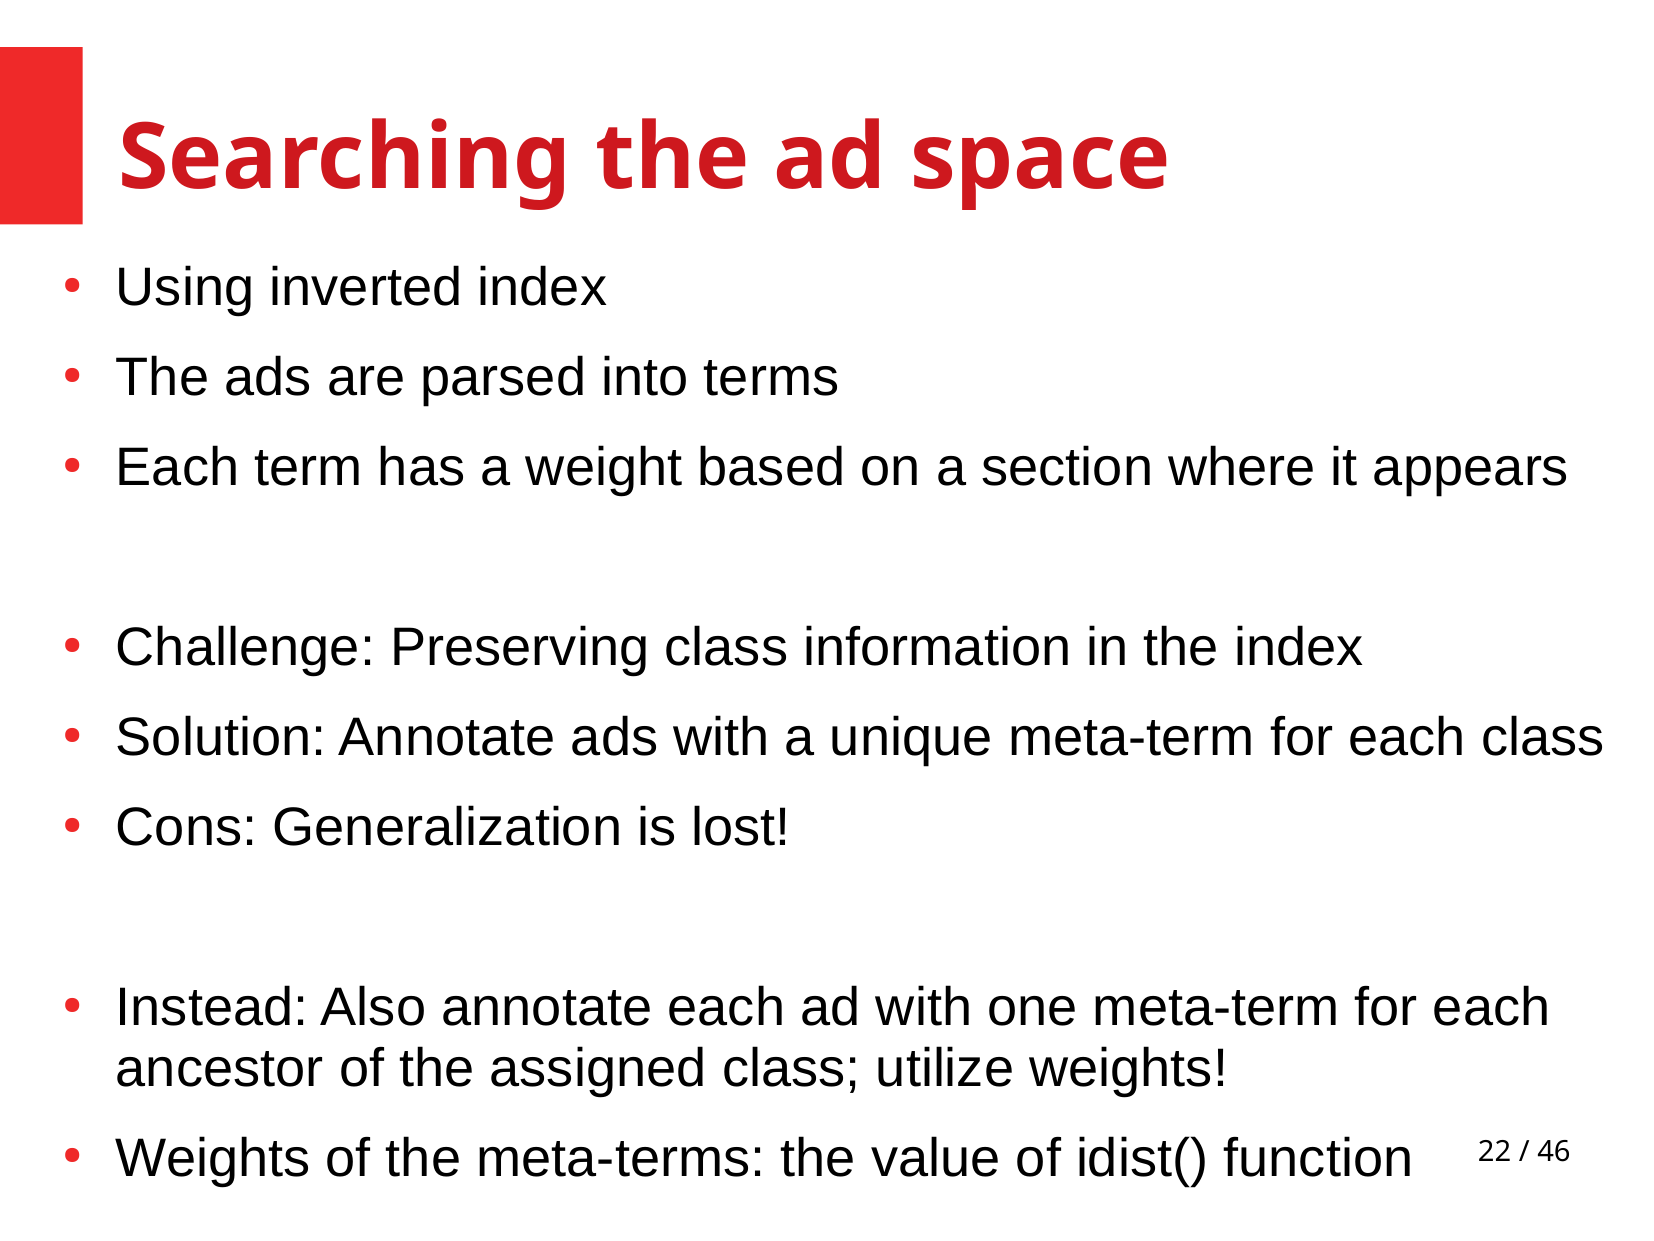

# Searching the ad space
Using inverted index
The ads are parsed into terms
Each term has a weight based on a section where it appears
Challenge: Preserving class information in the index
Solution: Annotate ads with a unique meta-term for each class
Cons: Generalization is lost!
Instead: Also annotate each ad with one meta-term for each ancestor of the assigned class; utilize weights!
Weights of the meta-terms: the value of idist() function
22